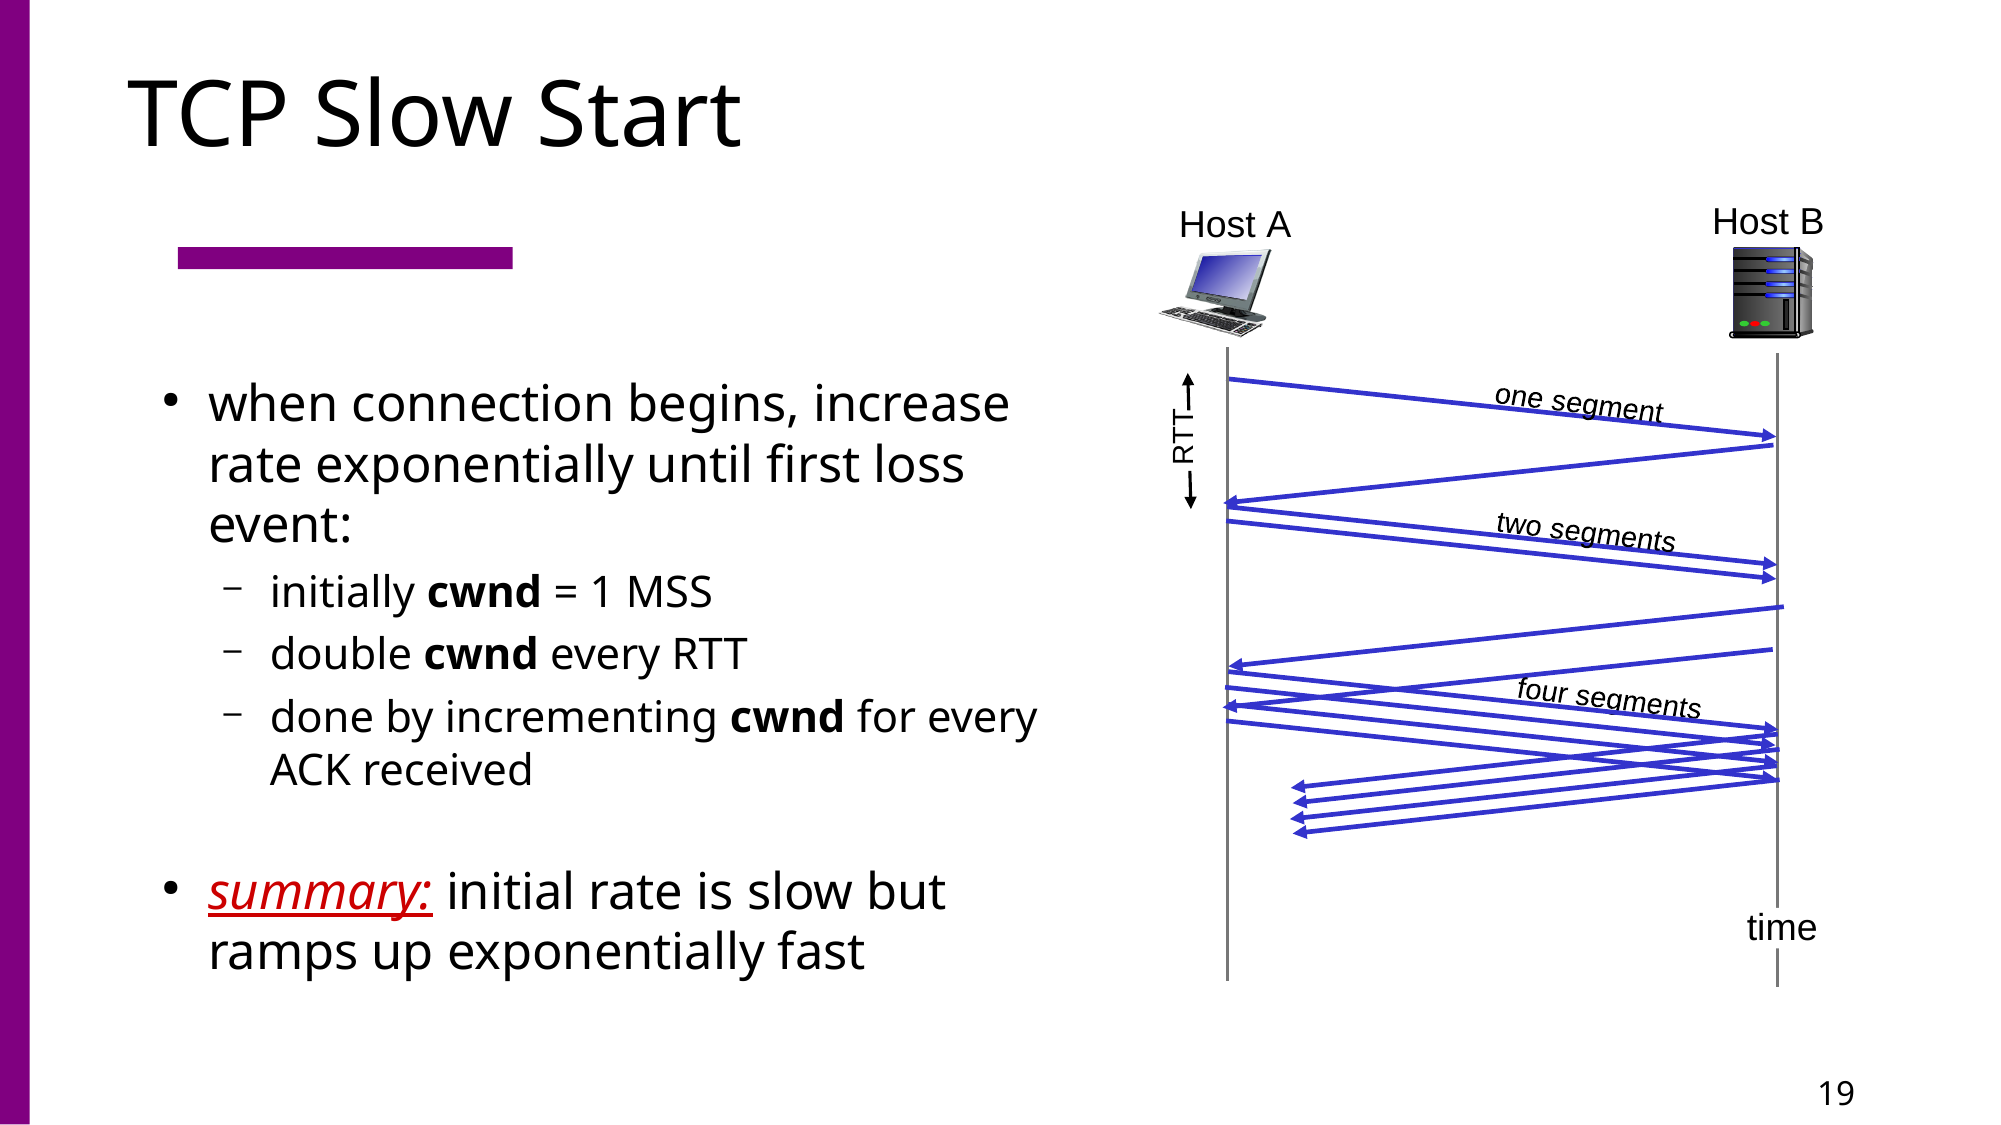

# TCP Slow Start
Host B
Host A
when connection begins, increase rate exponentially until first loss event:
initially cwnd = 1 MSS
double cwnd every RTT
done by incrementing cwnd for every ACK received
summary: initial rate is slow but ramps up exponentially fast
one segment
RTT
two segments
four segments
time